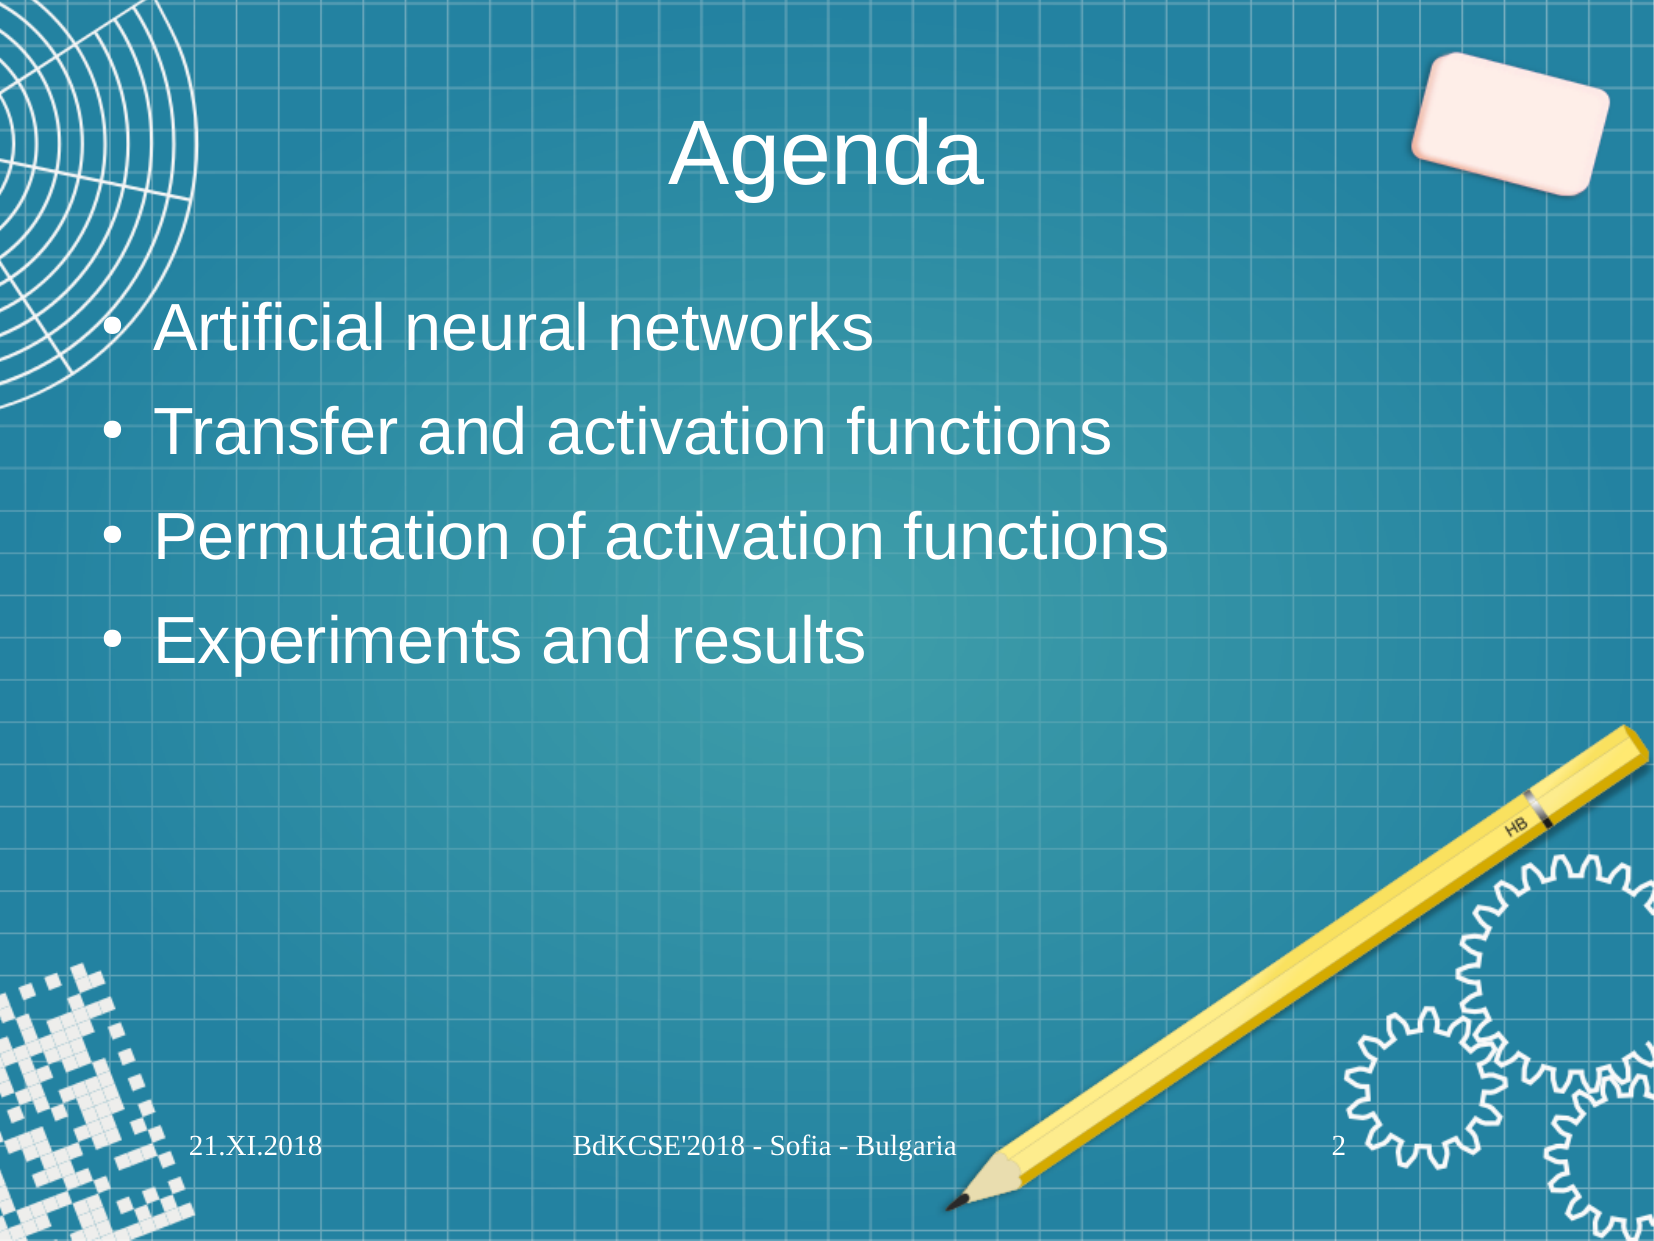

# Agenda
Artificial neural networks
Transfer and activation functions
Permutation of activation functions
Experiments and results
21.XI.2018
BdKCSE'2018 - Sofia - Bulgaria
2